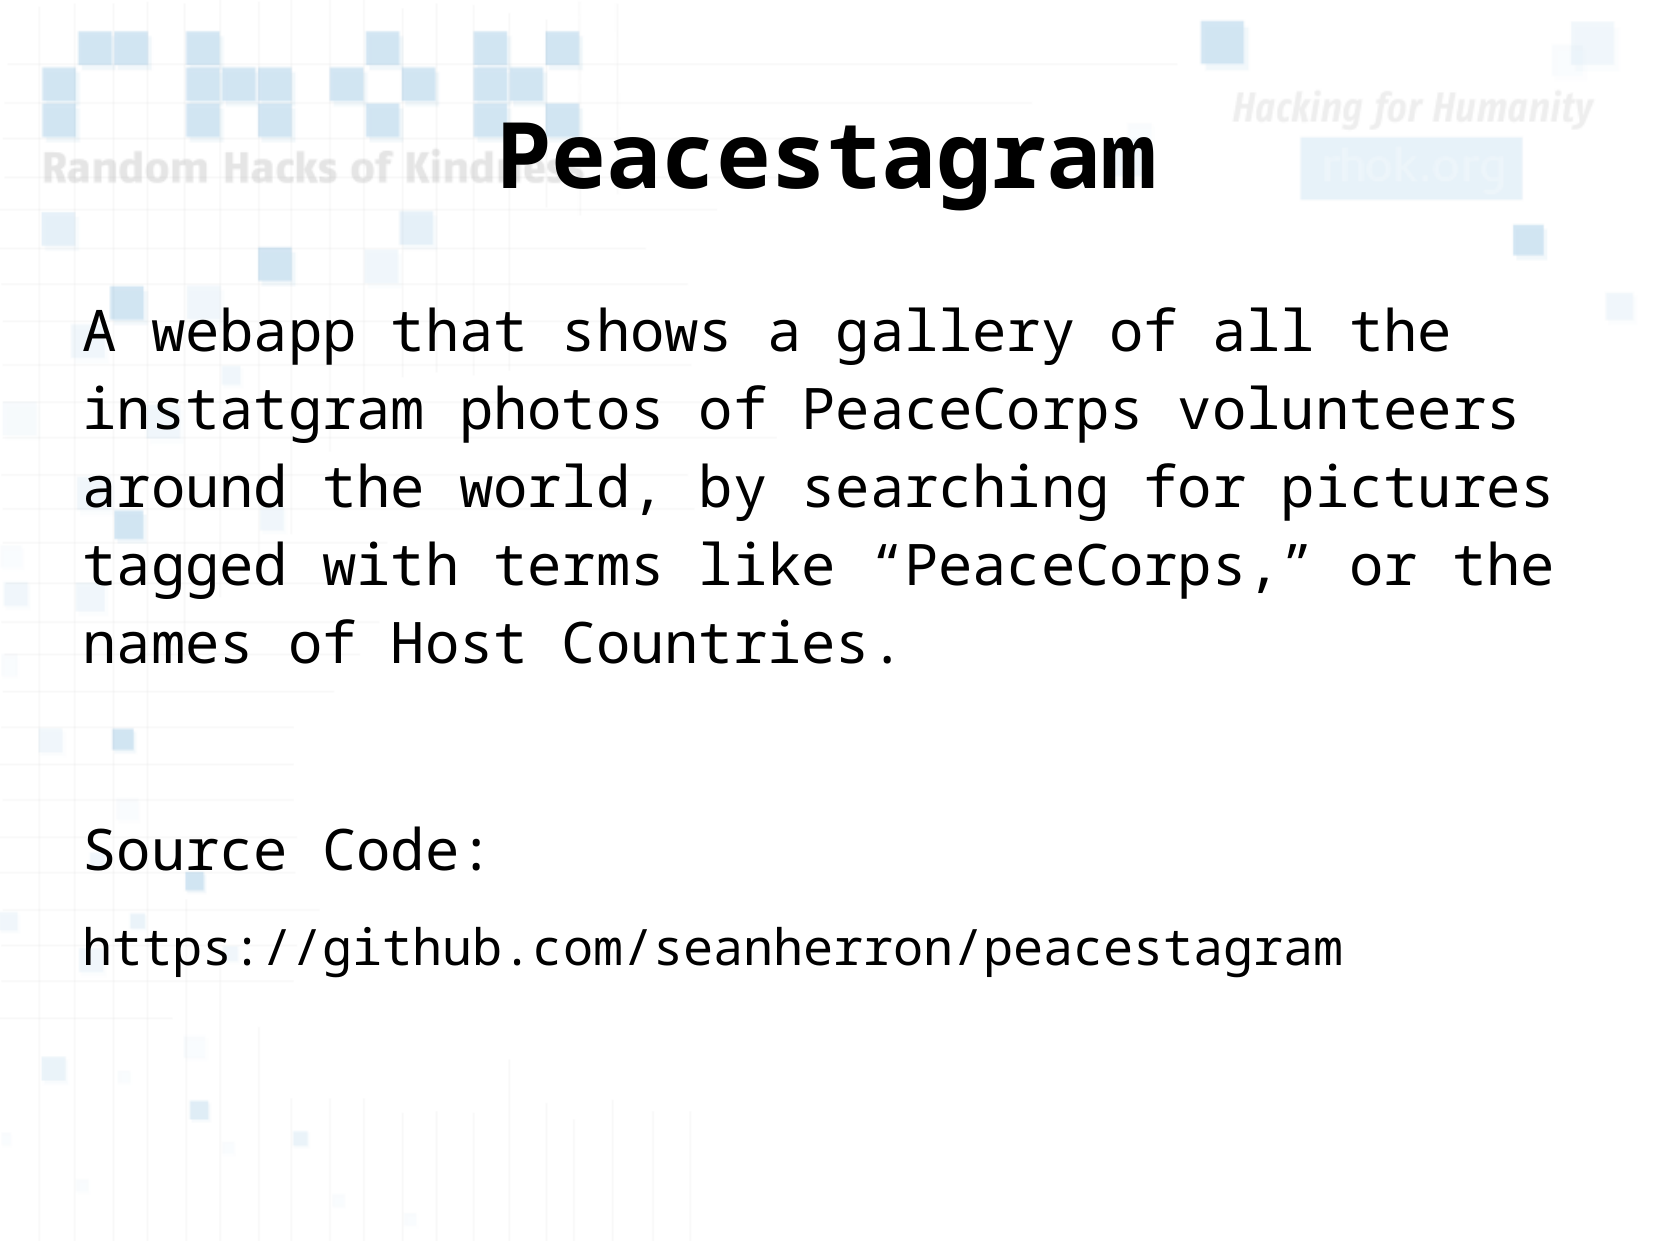

# Peacestagram
A webapp that shows a gallery of all the instatgram photos of PeaceCorps volunteers around the world, by searching for pictures tagged with terms like “PeaceCorps,” or the names of Host Countries.
Source Code:
https://github.com/seanherron/peacestagram